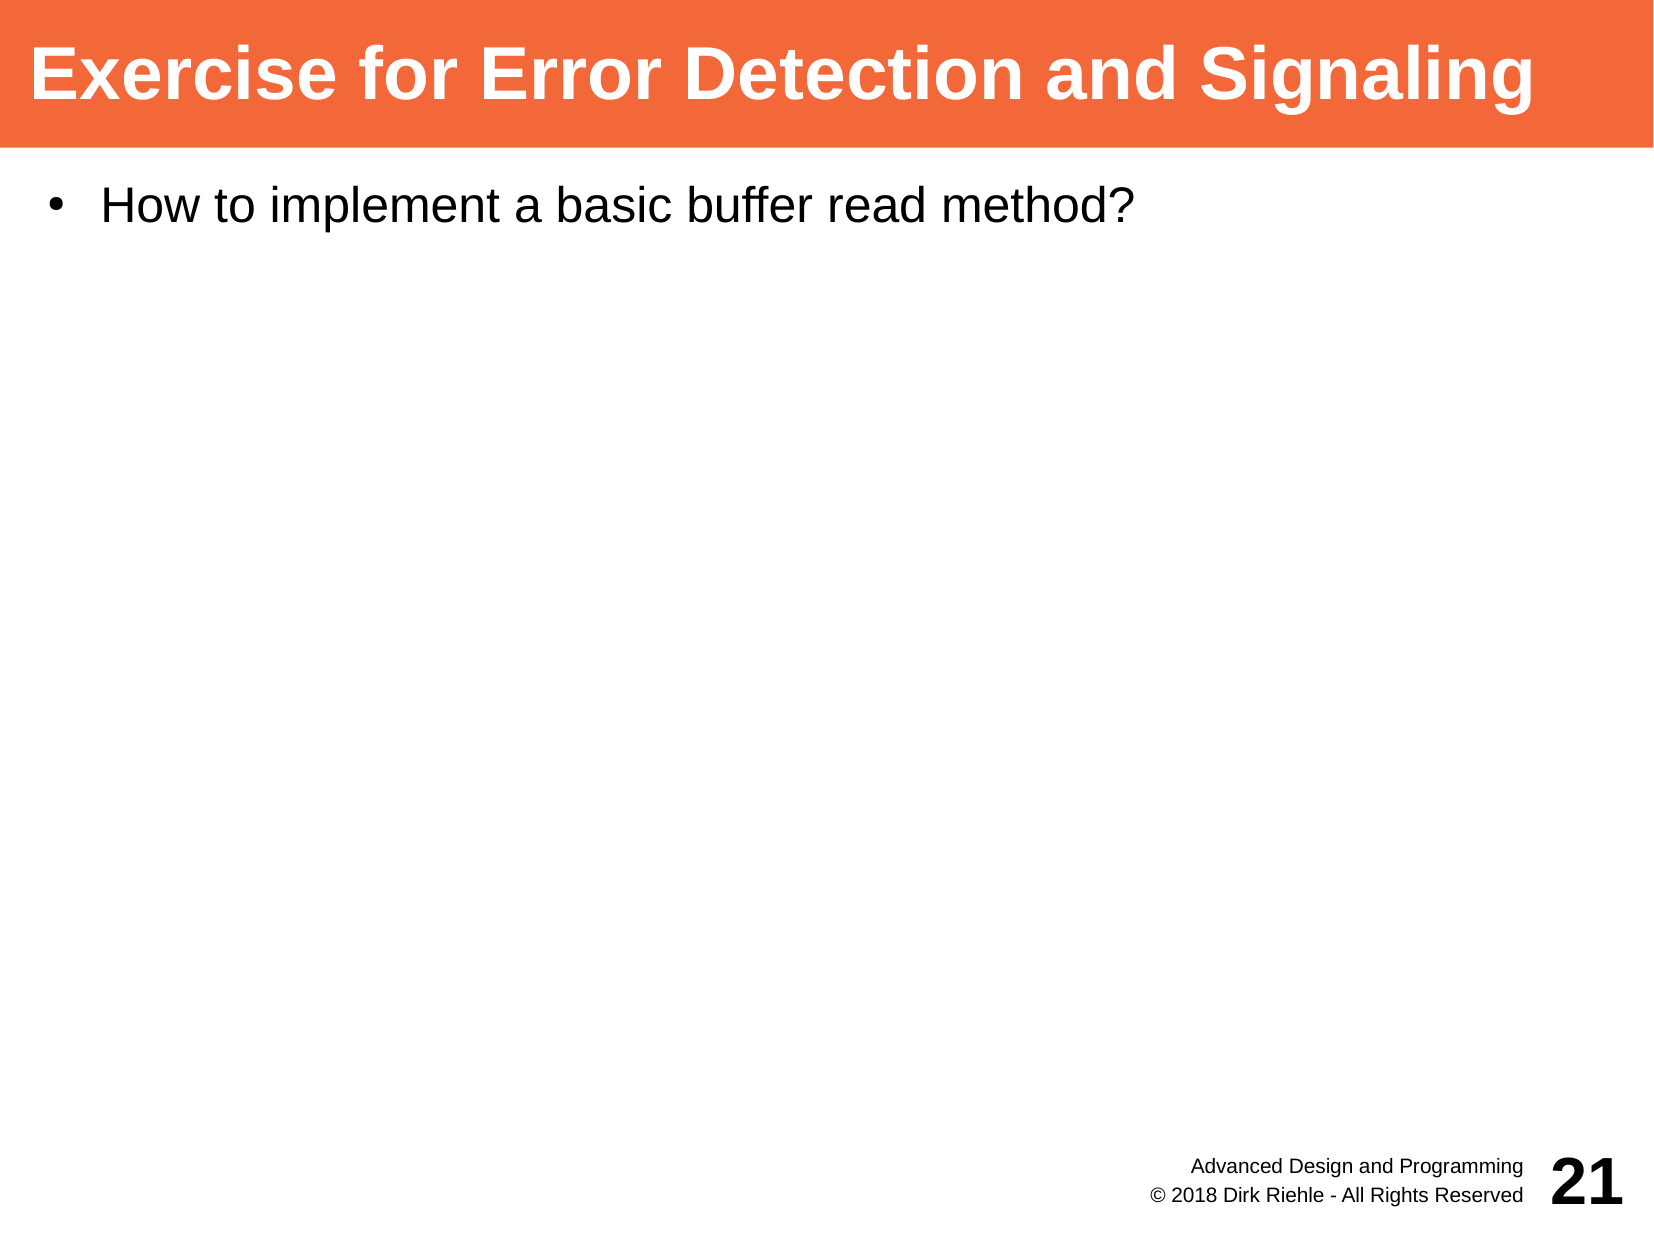

# Exercise for Error Detection and Signaling
How to implement a basic buffer read method?
Advanced Design and Programming
21
© 2018 Dirk Riehle - All Rights Reserved